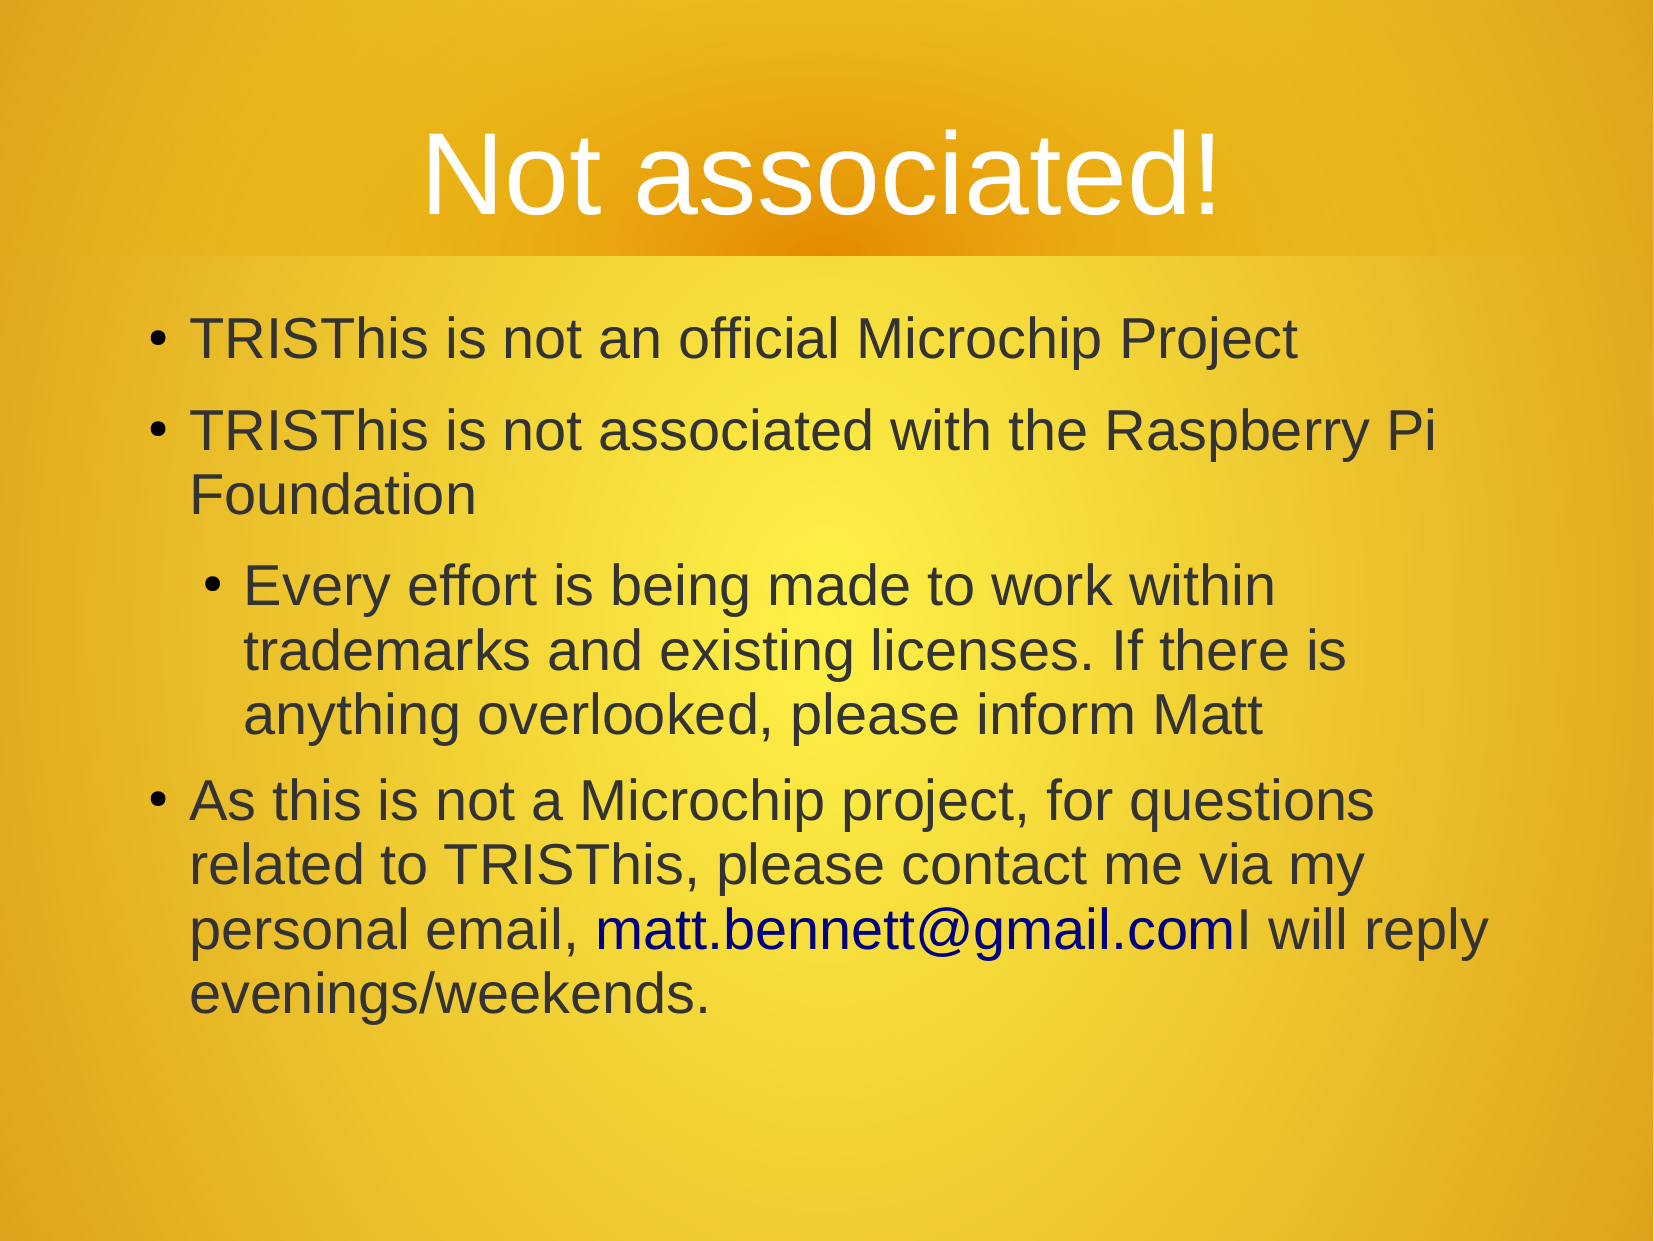

# Not associated!
TRISThis is not an official Microchip Project
TRISThis is not associated with the Raspberry Pi Foundation
Every effort is being made to work within trademarks and existing licenses. If there is anything overlooked, please inform Matt
As this is not a Microchip project, for questions related to TRISThis, please contact me via my personal email, matt.bennett@gmail.comI will reply evenings/weekends.